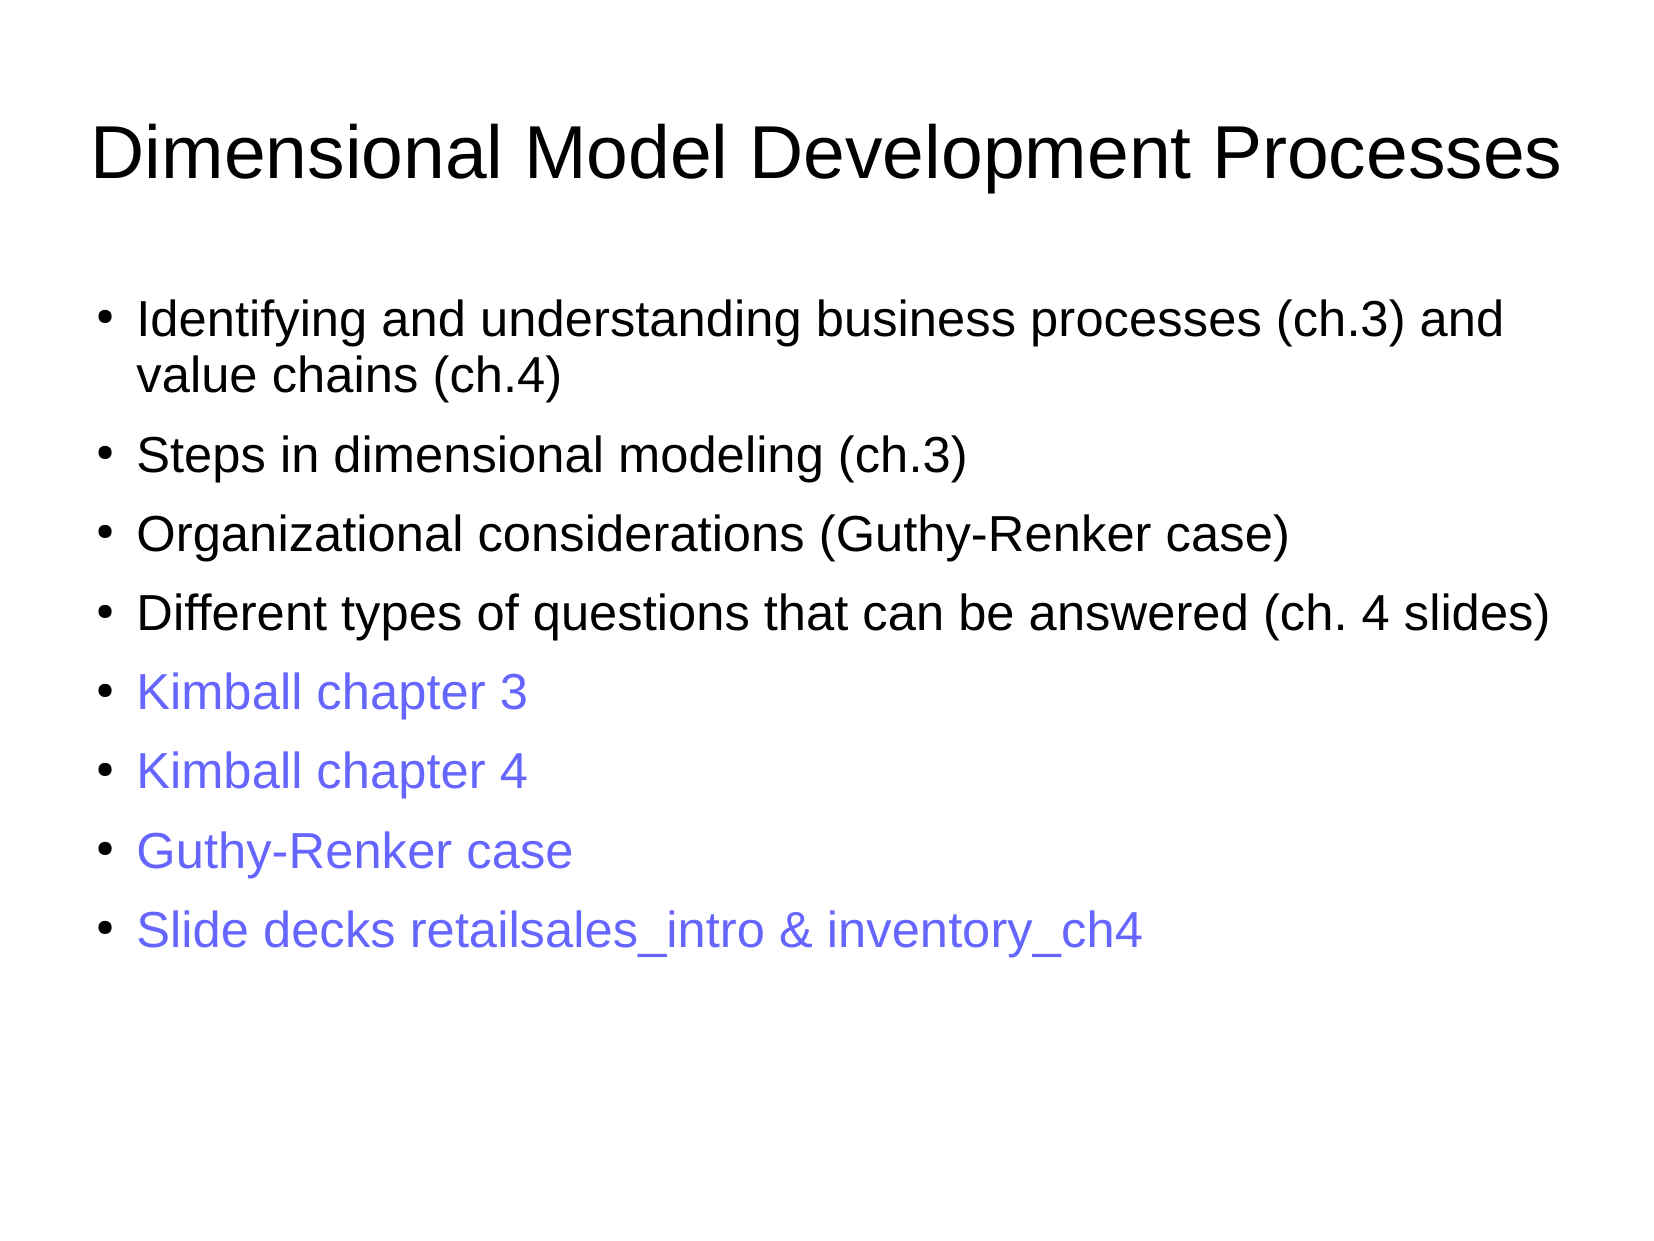

# Dimensional Model Development Processes
Identifying and understanding business processes (ch.3) and value chains (ch.4)
Steps in dimensional modeling (ch.3)
Organizational considerations (Guthy-Renker case)
Different types of questions that can be answered (ch. 4 slides)
Kimball chapter 3
Kimball chapter 4
Guthy-Renker case
Slide decks retailsales_intro & inventory_ch4